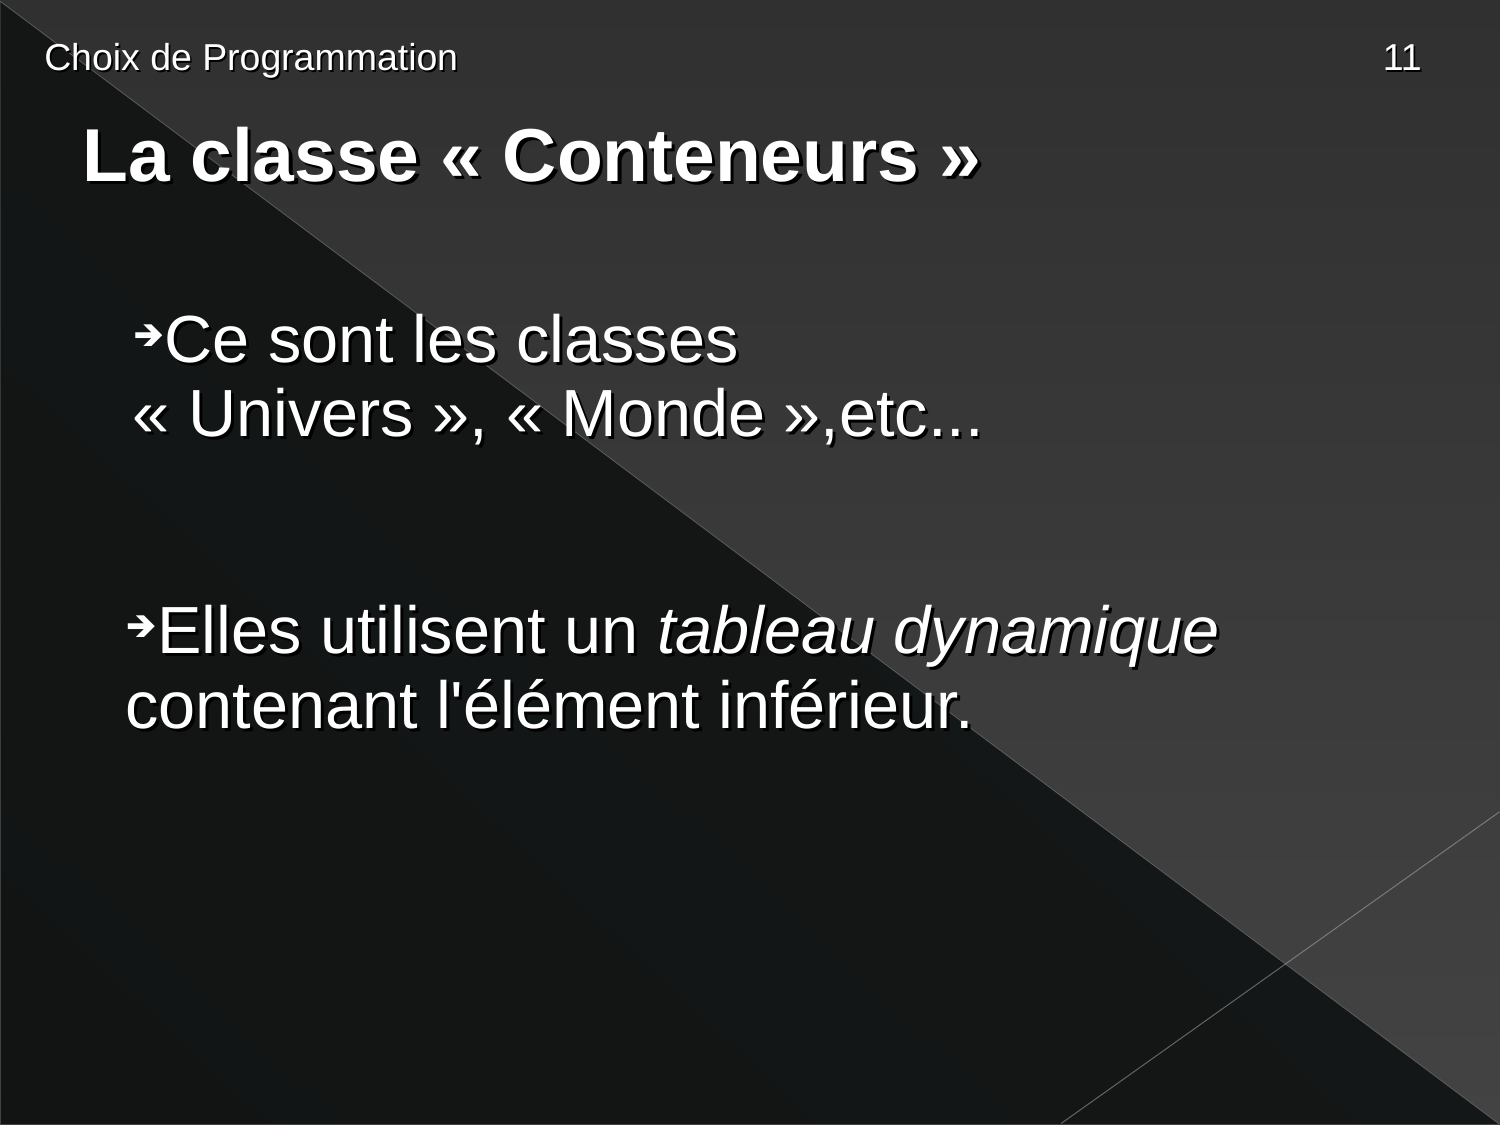

Choix de Programmation												 11
# La classe « Conteneurs »
Ce sont les classes « Univers », « Monde »,etc...
Elles utilisent un tableau dynamique contenant l'élément inférieur.